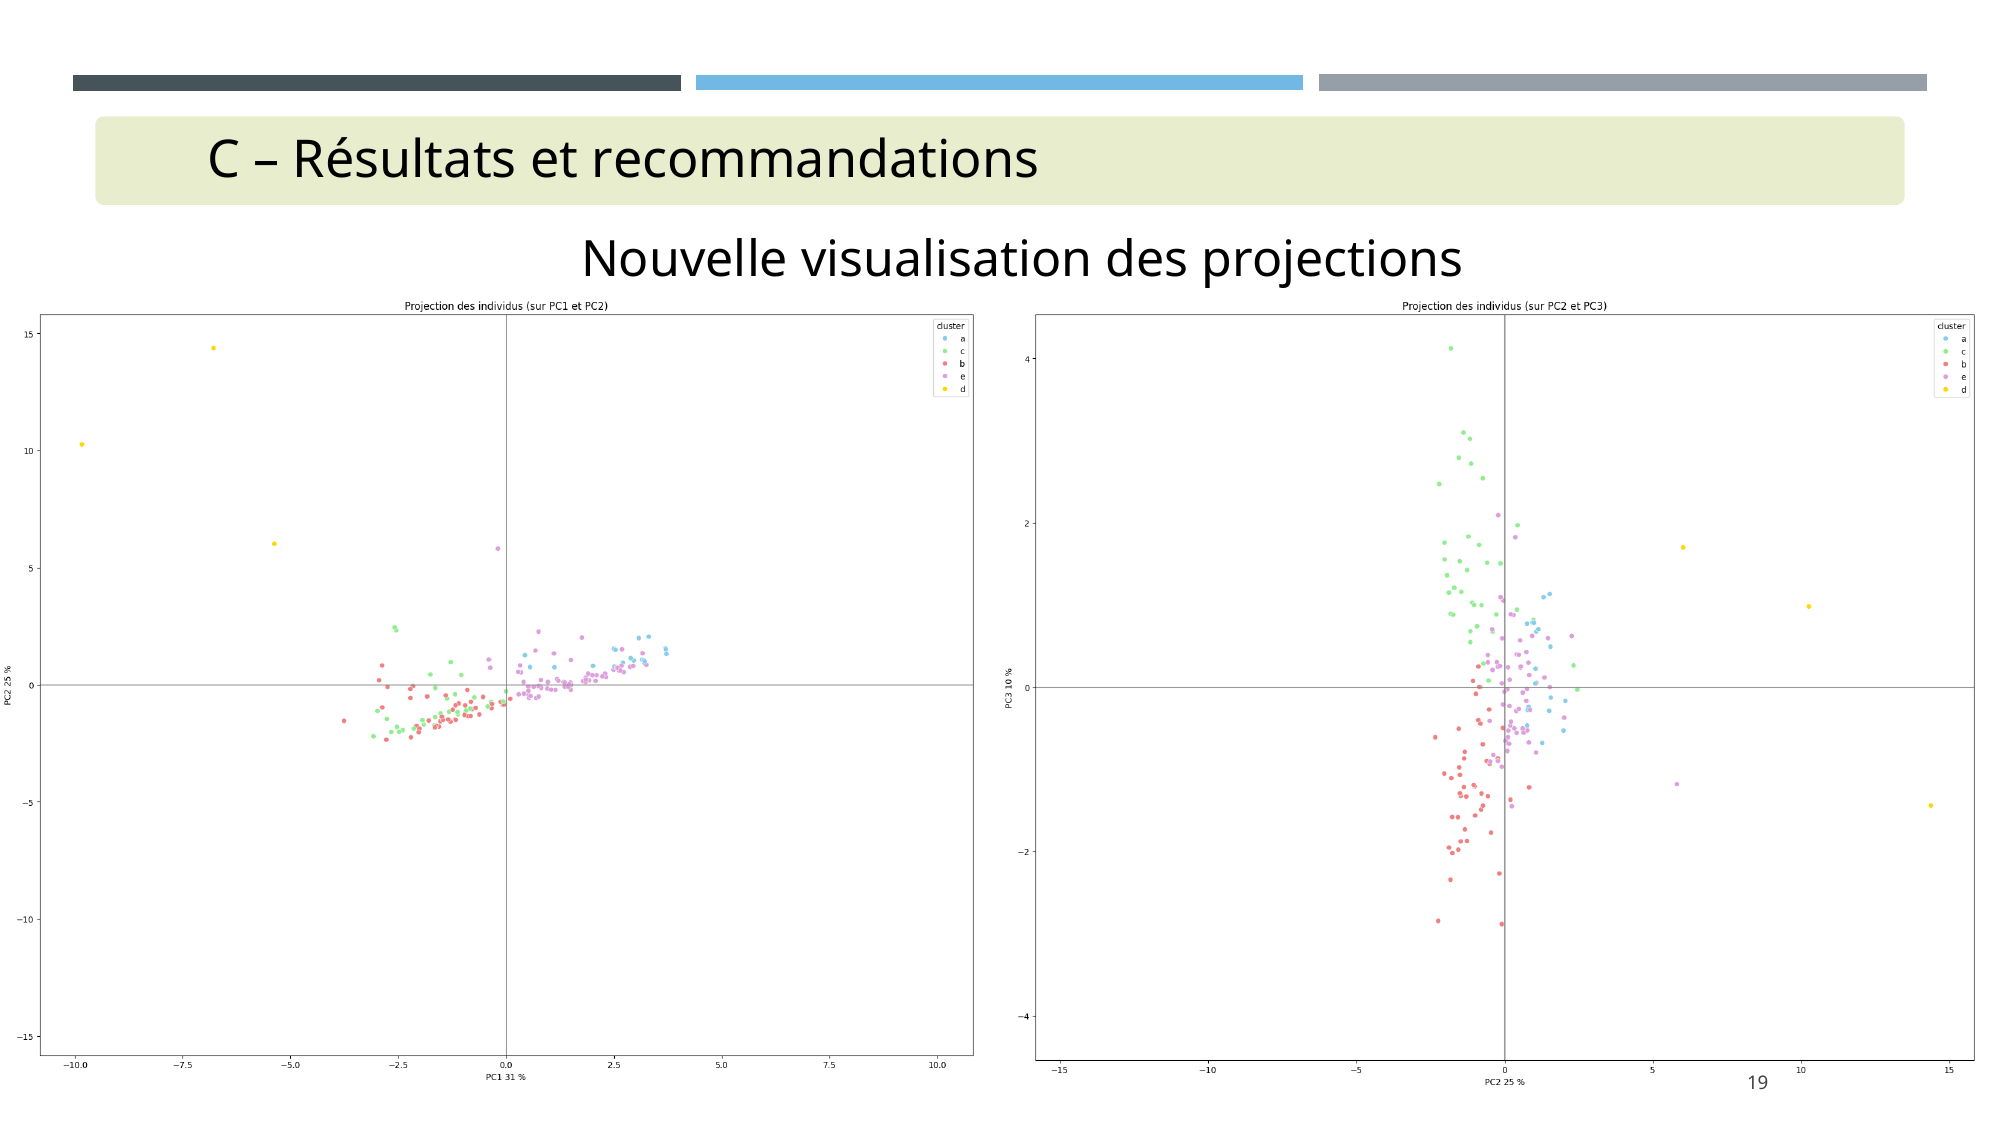

C – Résultats et recommandations
Nouvelle visualisation des projections